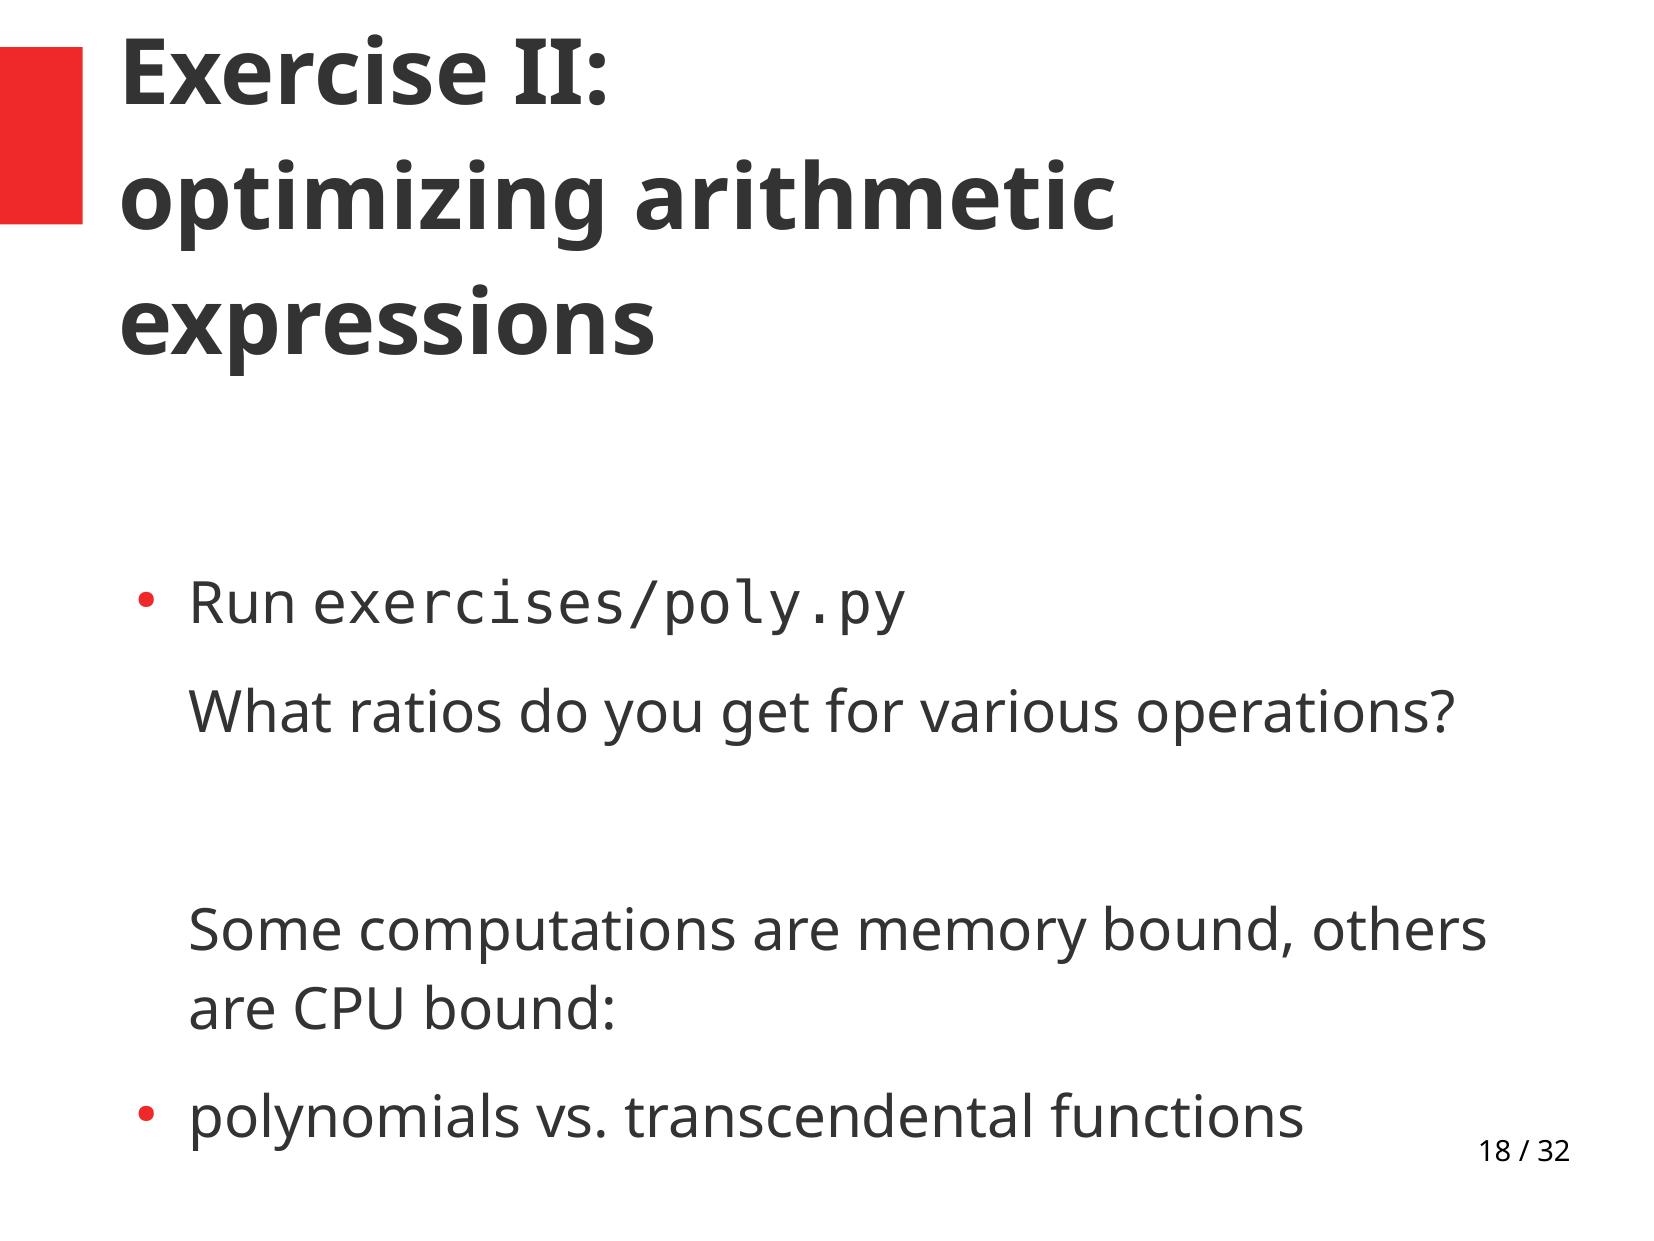

# Exercise II: optimizing arithmetic expressions
Run exercises/poly.py
What ratios do you get for various operations?
Some computations are memory bound, others are CPU bound:
polynomials vs. transcendental functions
18